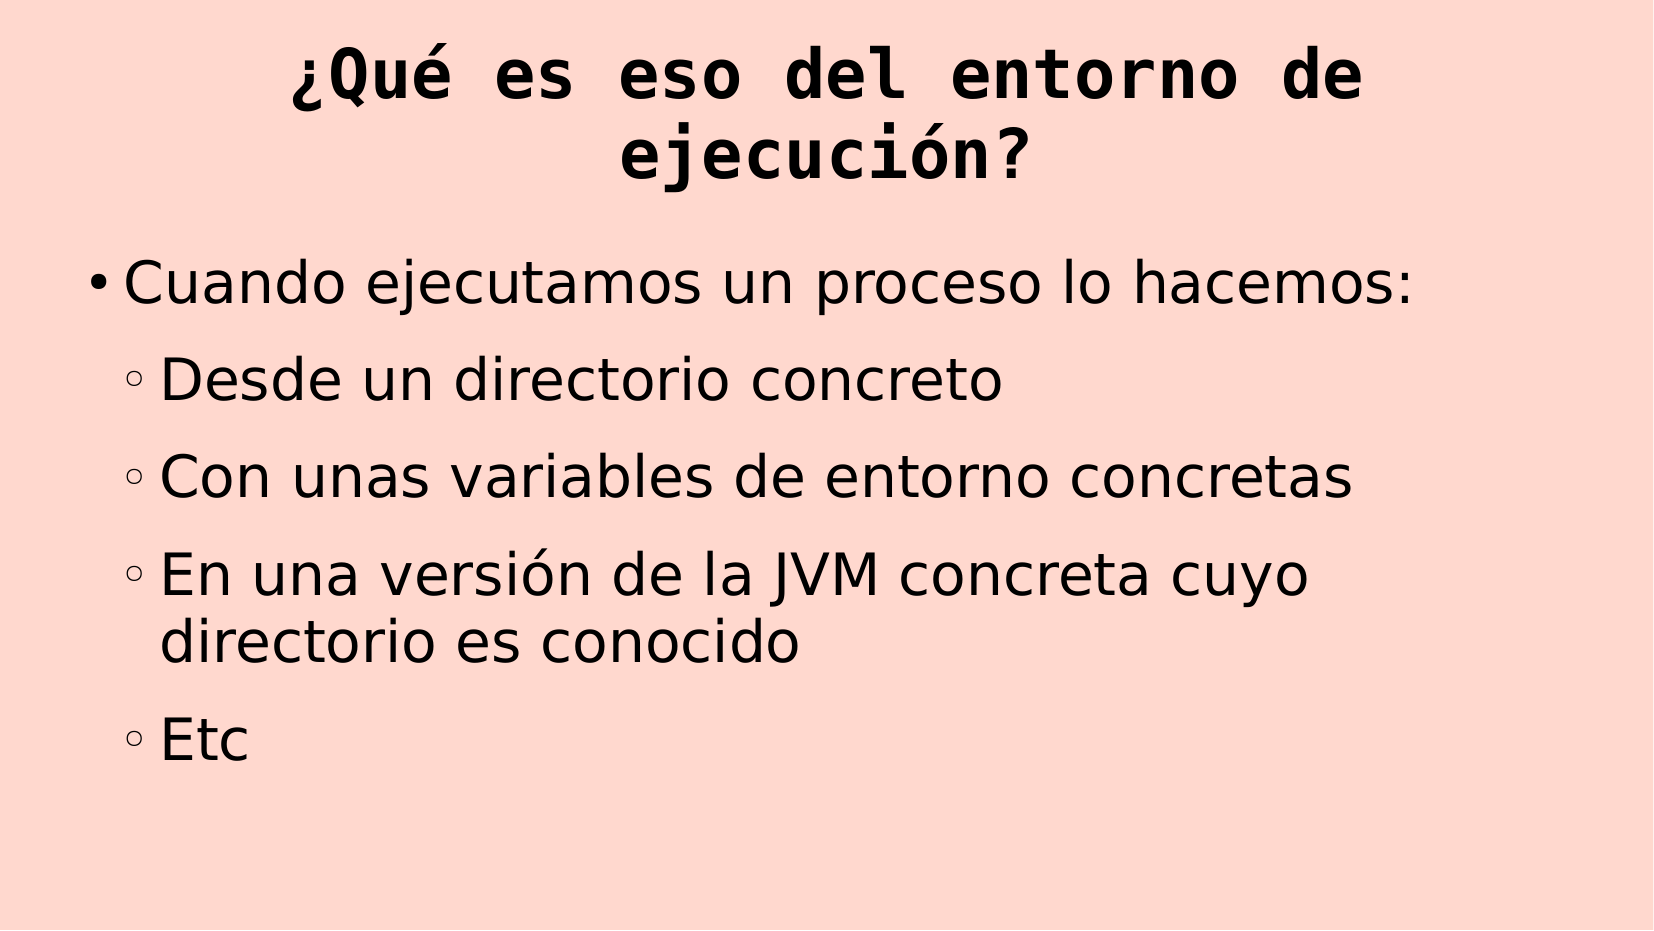

# ¿Qué es eso del entorno de ejecución?
Cuando ejecutamos un proceso lo hacemos:
Desde un directorio concreto
Con unas variables de entorno concretas
En una versión de la JVM concreta cuyo directorio es conocido
Etc